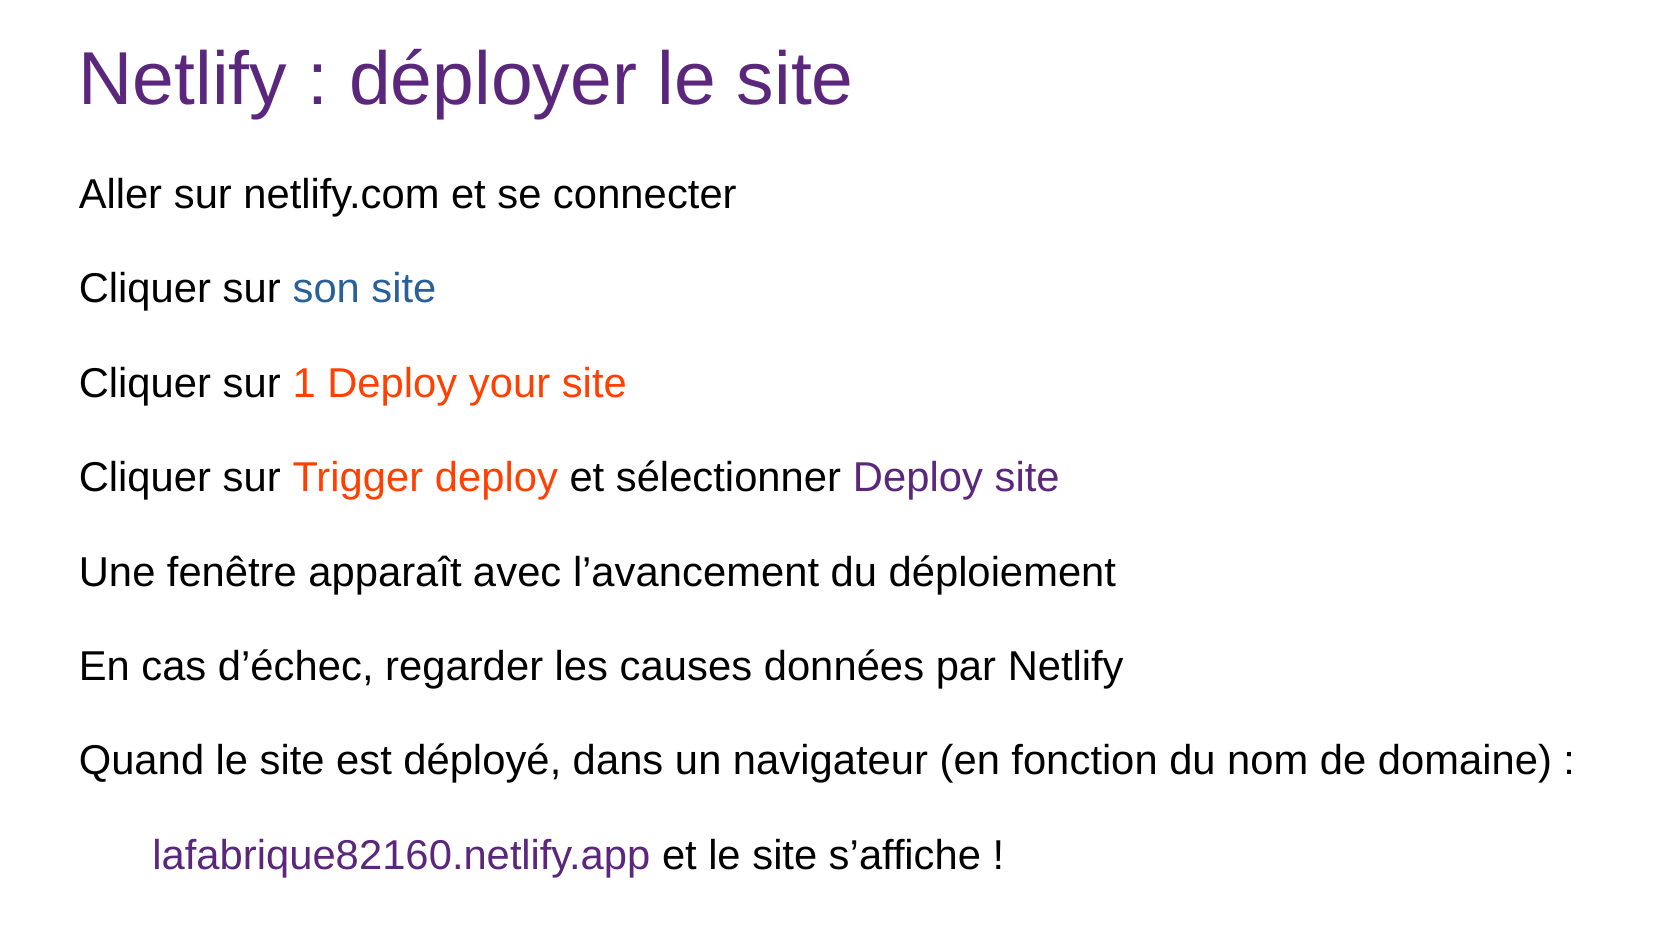

# Netlify : déployer le site
Aller sur netlify.com et se connecter
Cliquer sur son site
Cliquer sur 1 Deploy your site
Cliquer sur Trigger deploy et sélectionner Deploy site
Une fenêtre apparaît avec l’avancement du déploiement
En cas d’échec, regarder les causes données par Netlify
Quand le site est déployé, dans un navigateur (en fonction du nom de domaine) :
	lafabrique82160.netlify.app et le site s’affiche !